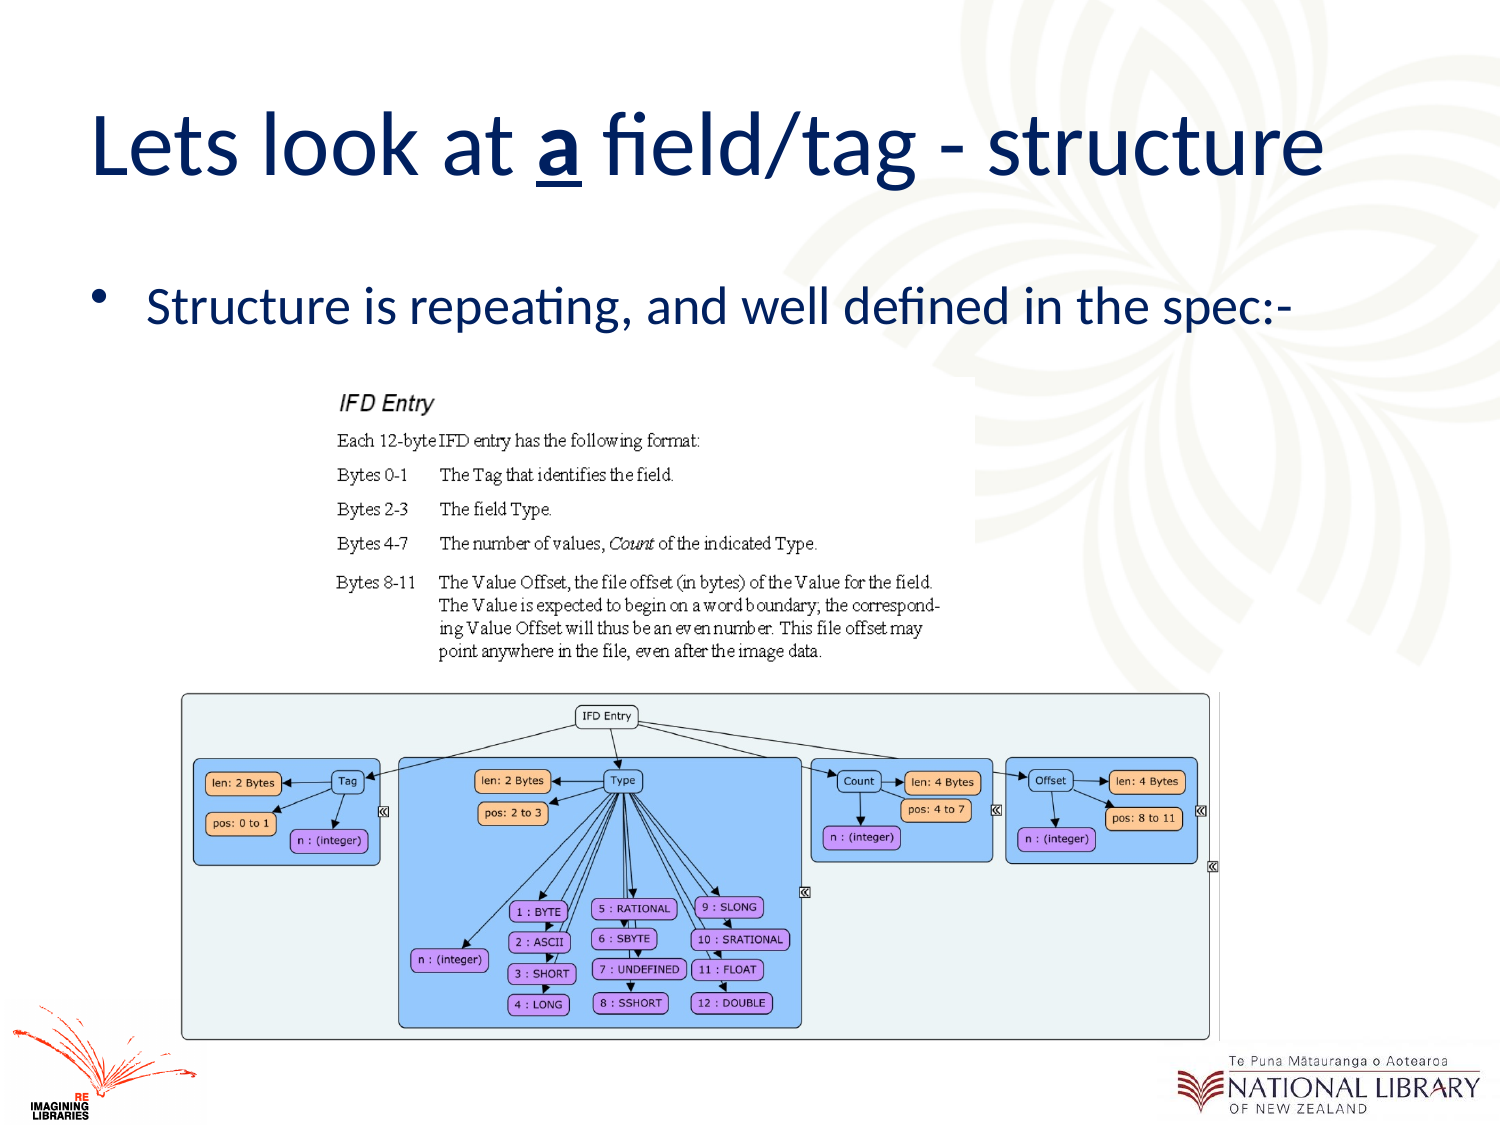

# Lets look at a field/tag - structure
Structure is repeating, and well defined in the spec:-